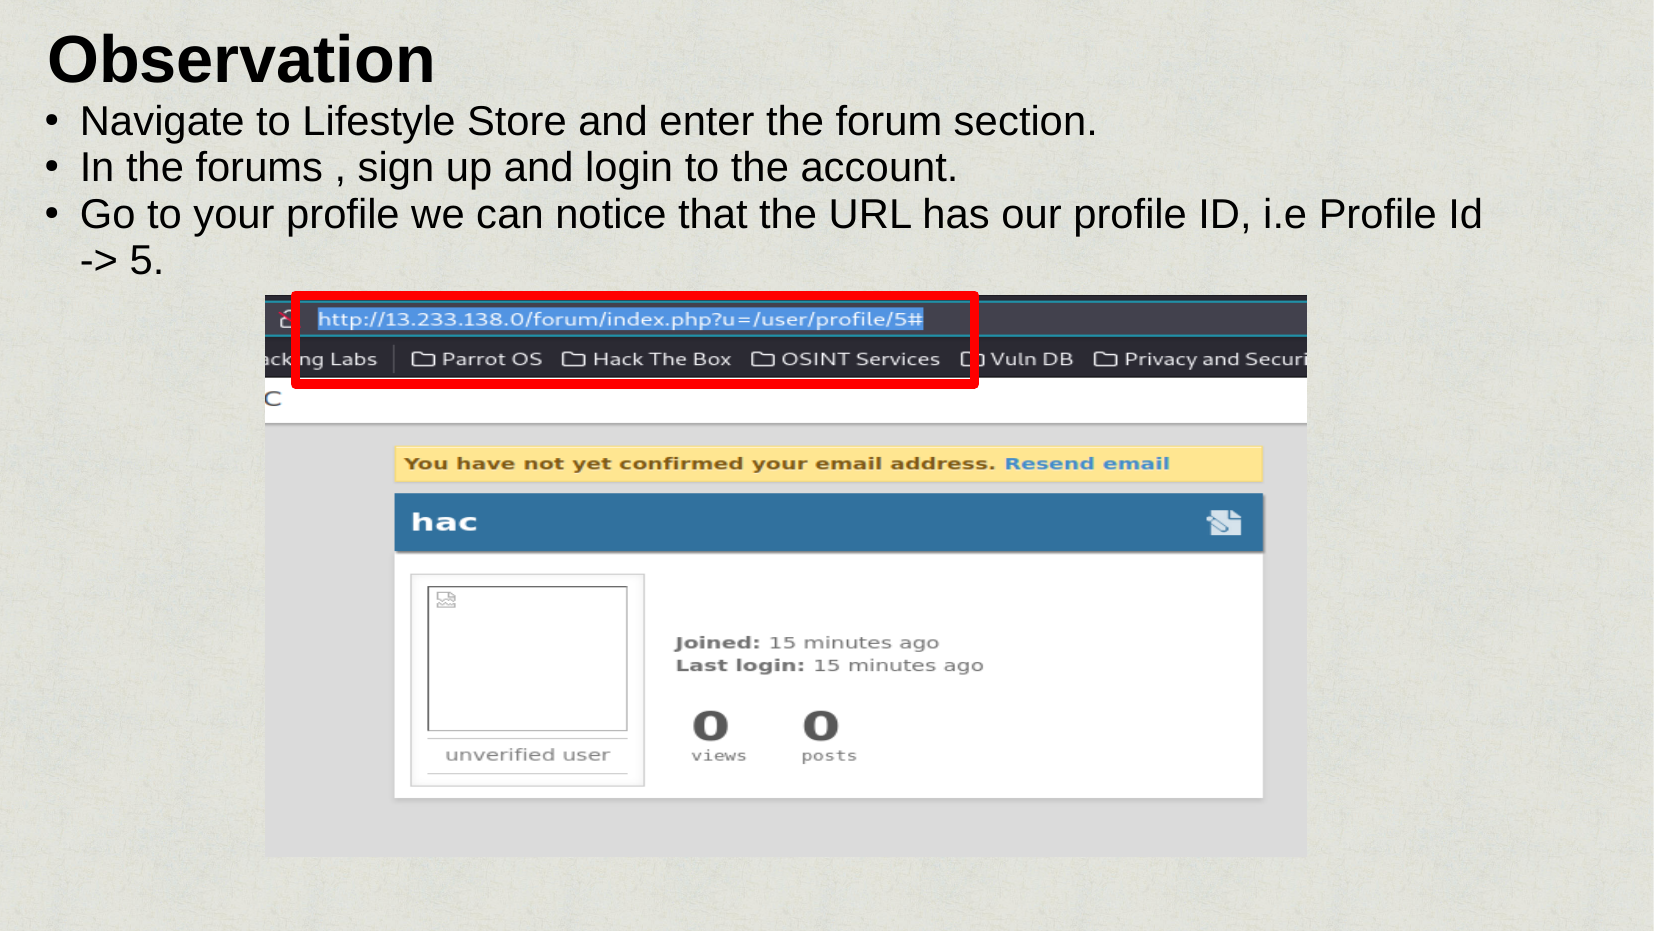

# Observation
Navigate to Lifestyle Store and enter the forum section.
In the forums , sign up and login to the account.
Go to your profile we can notice that the URL has our profile ID, i.e Profile Id -> 5.